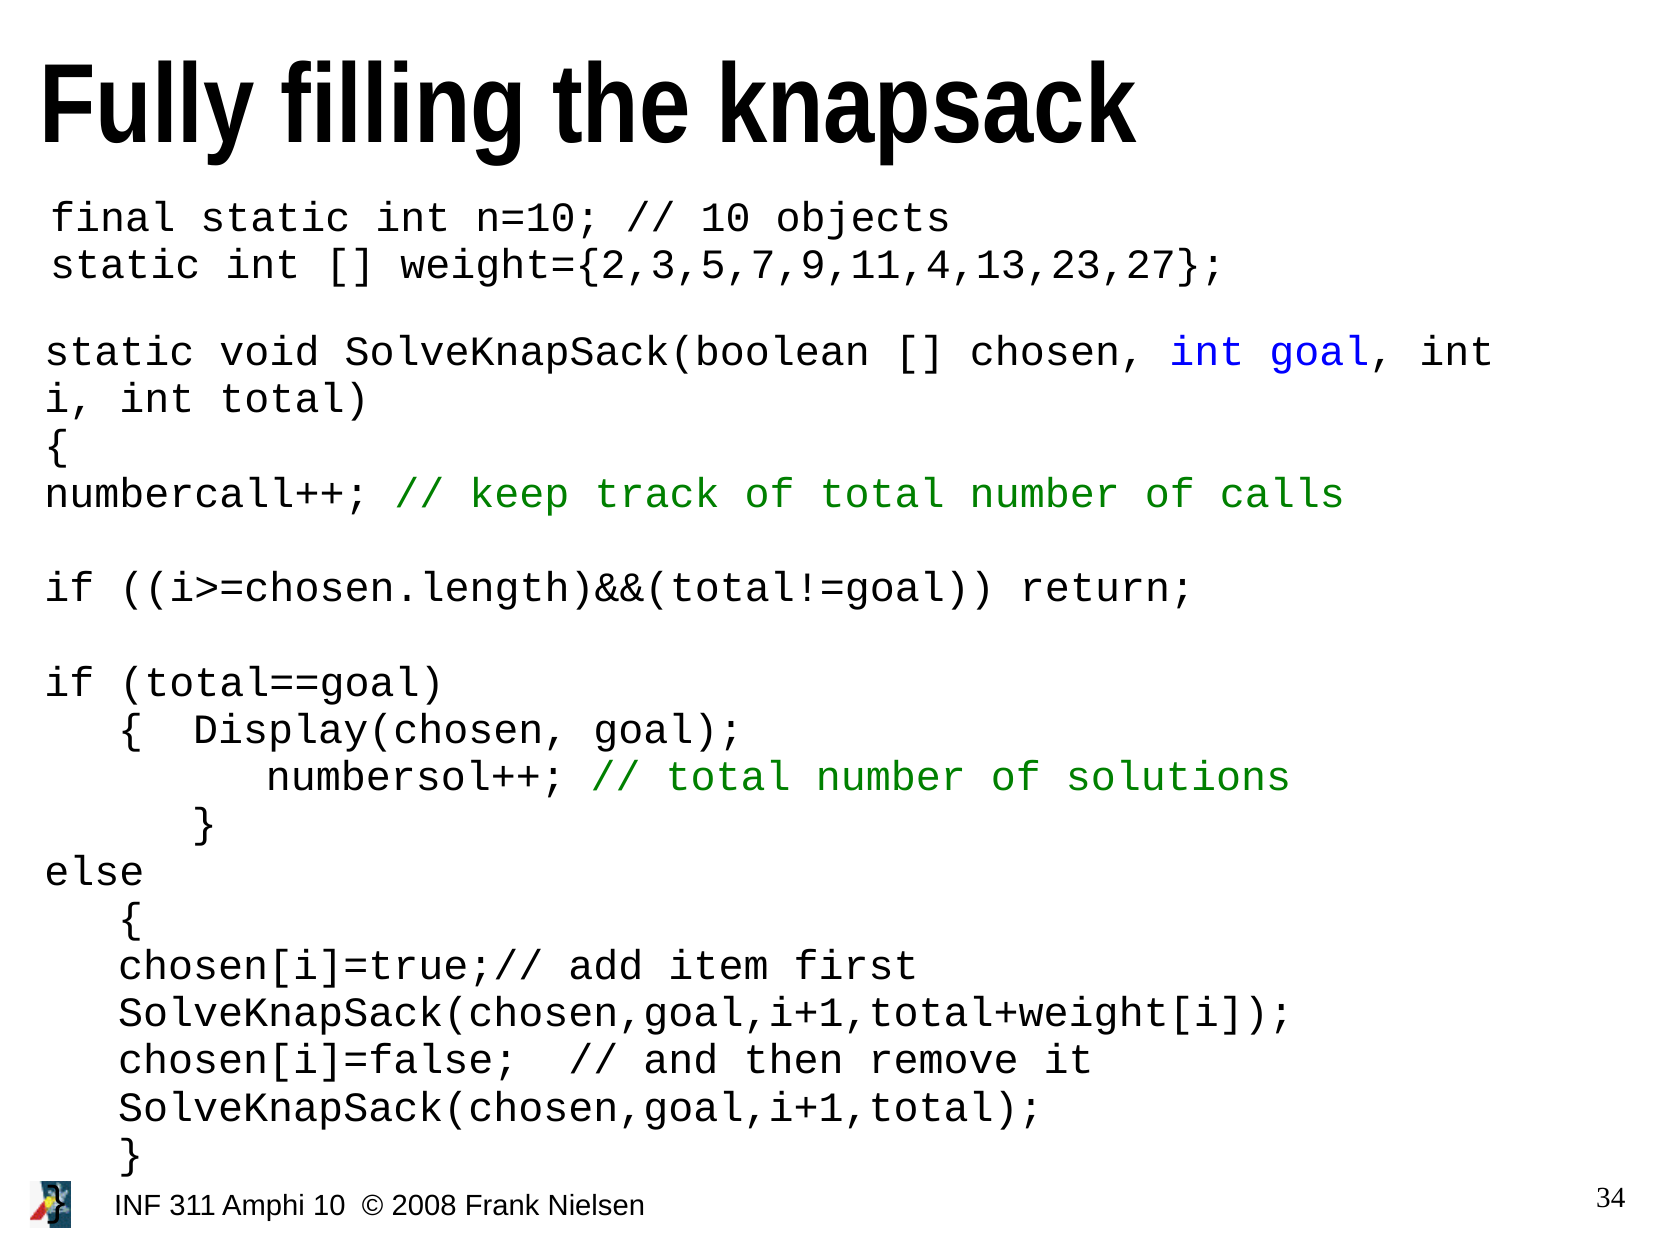

Fully filling the knapsack
final static int n=10; // 10 objects
static int [] weight={2,3,5,7,9,11,4,13,23,27};
static void SolveKnapSack(boolean [] chosen, int goal, int i, int total)
{
numbercall++; // keep track of total number of calls
if ((i>=chosen.length)&&(total!=goal)) return;
if (total==goal)
	{ Display(chosen, goal);
			numbersol++; // total number of solutions
		}
else
	{
	chosen[i]=true;// add item first
	SolveKnapSack(chosen,goal,i+1,total+weight[i]);
	chosen[i]=false; // and then remove it
	SolveKnapSack(chosen,goal,i+1,total);
	}
}